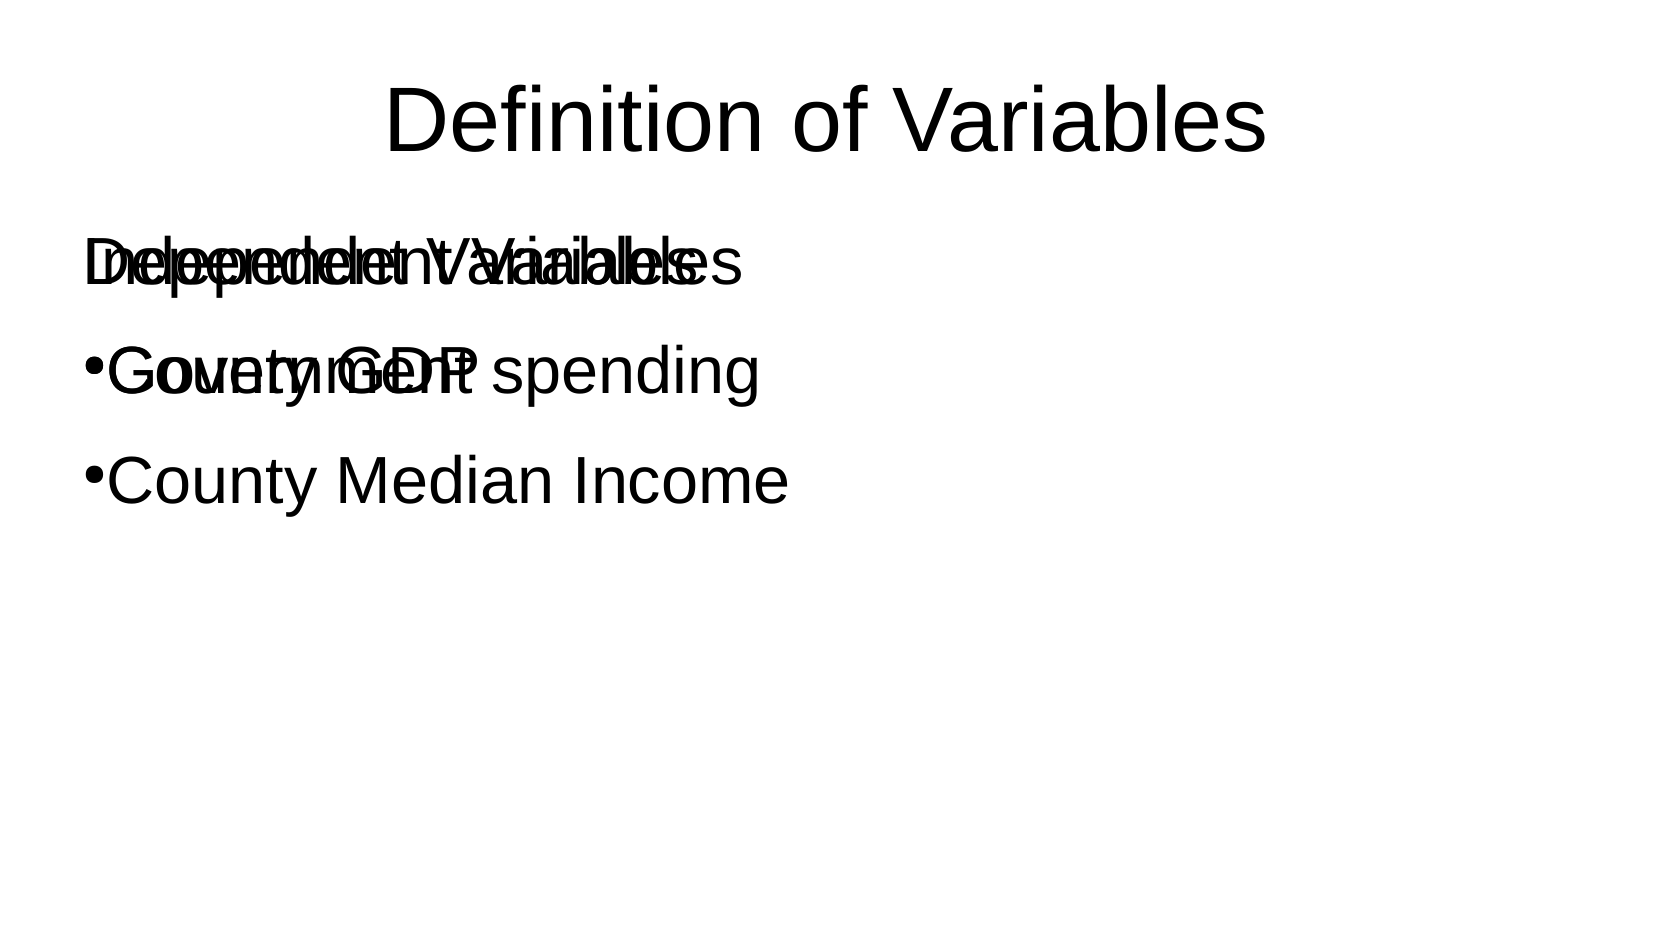

# Definition of Variables
Dependent Variables
Government spending
Independent Variables
County GDP
County Median Income